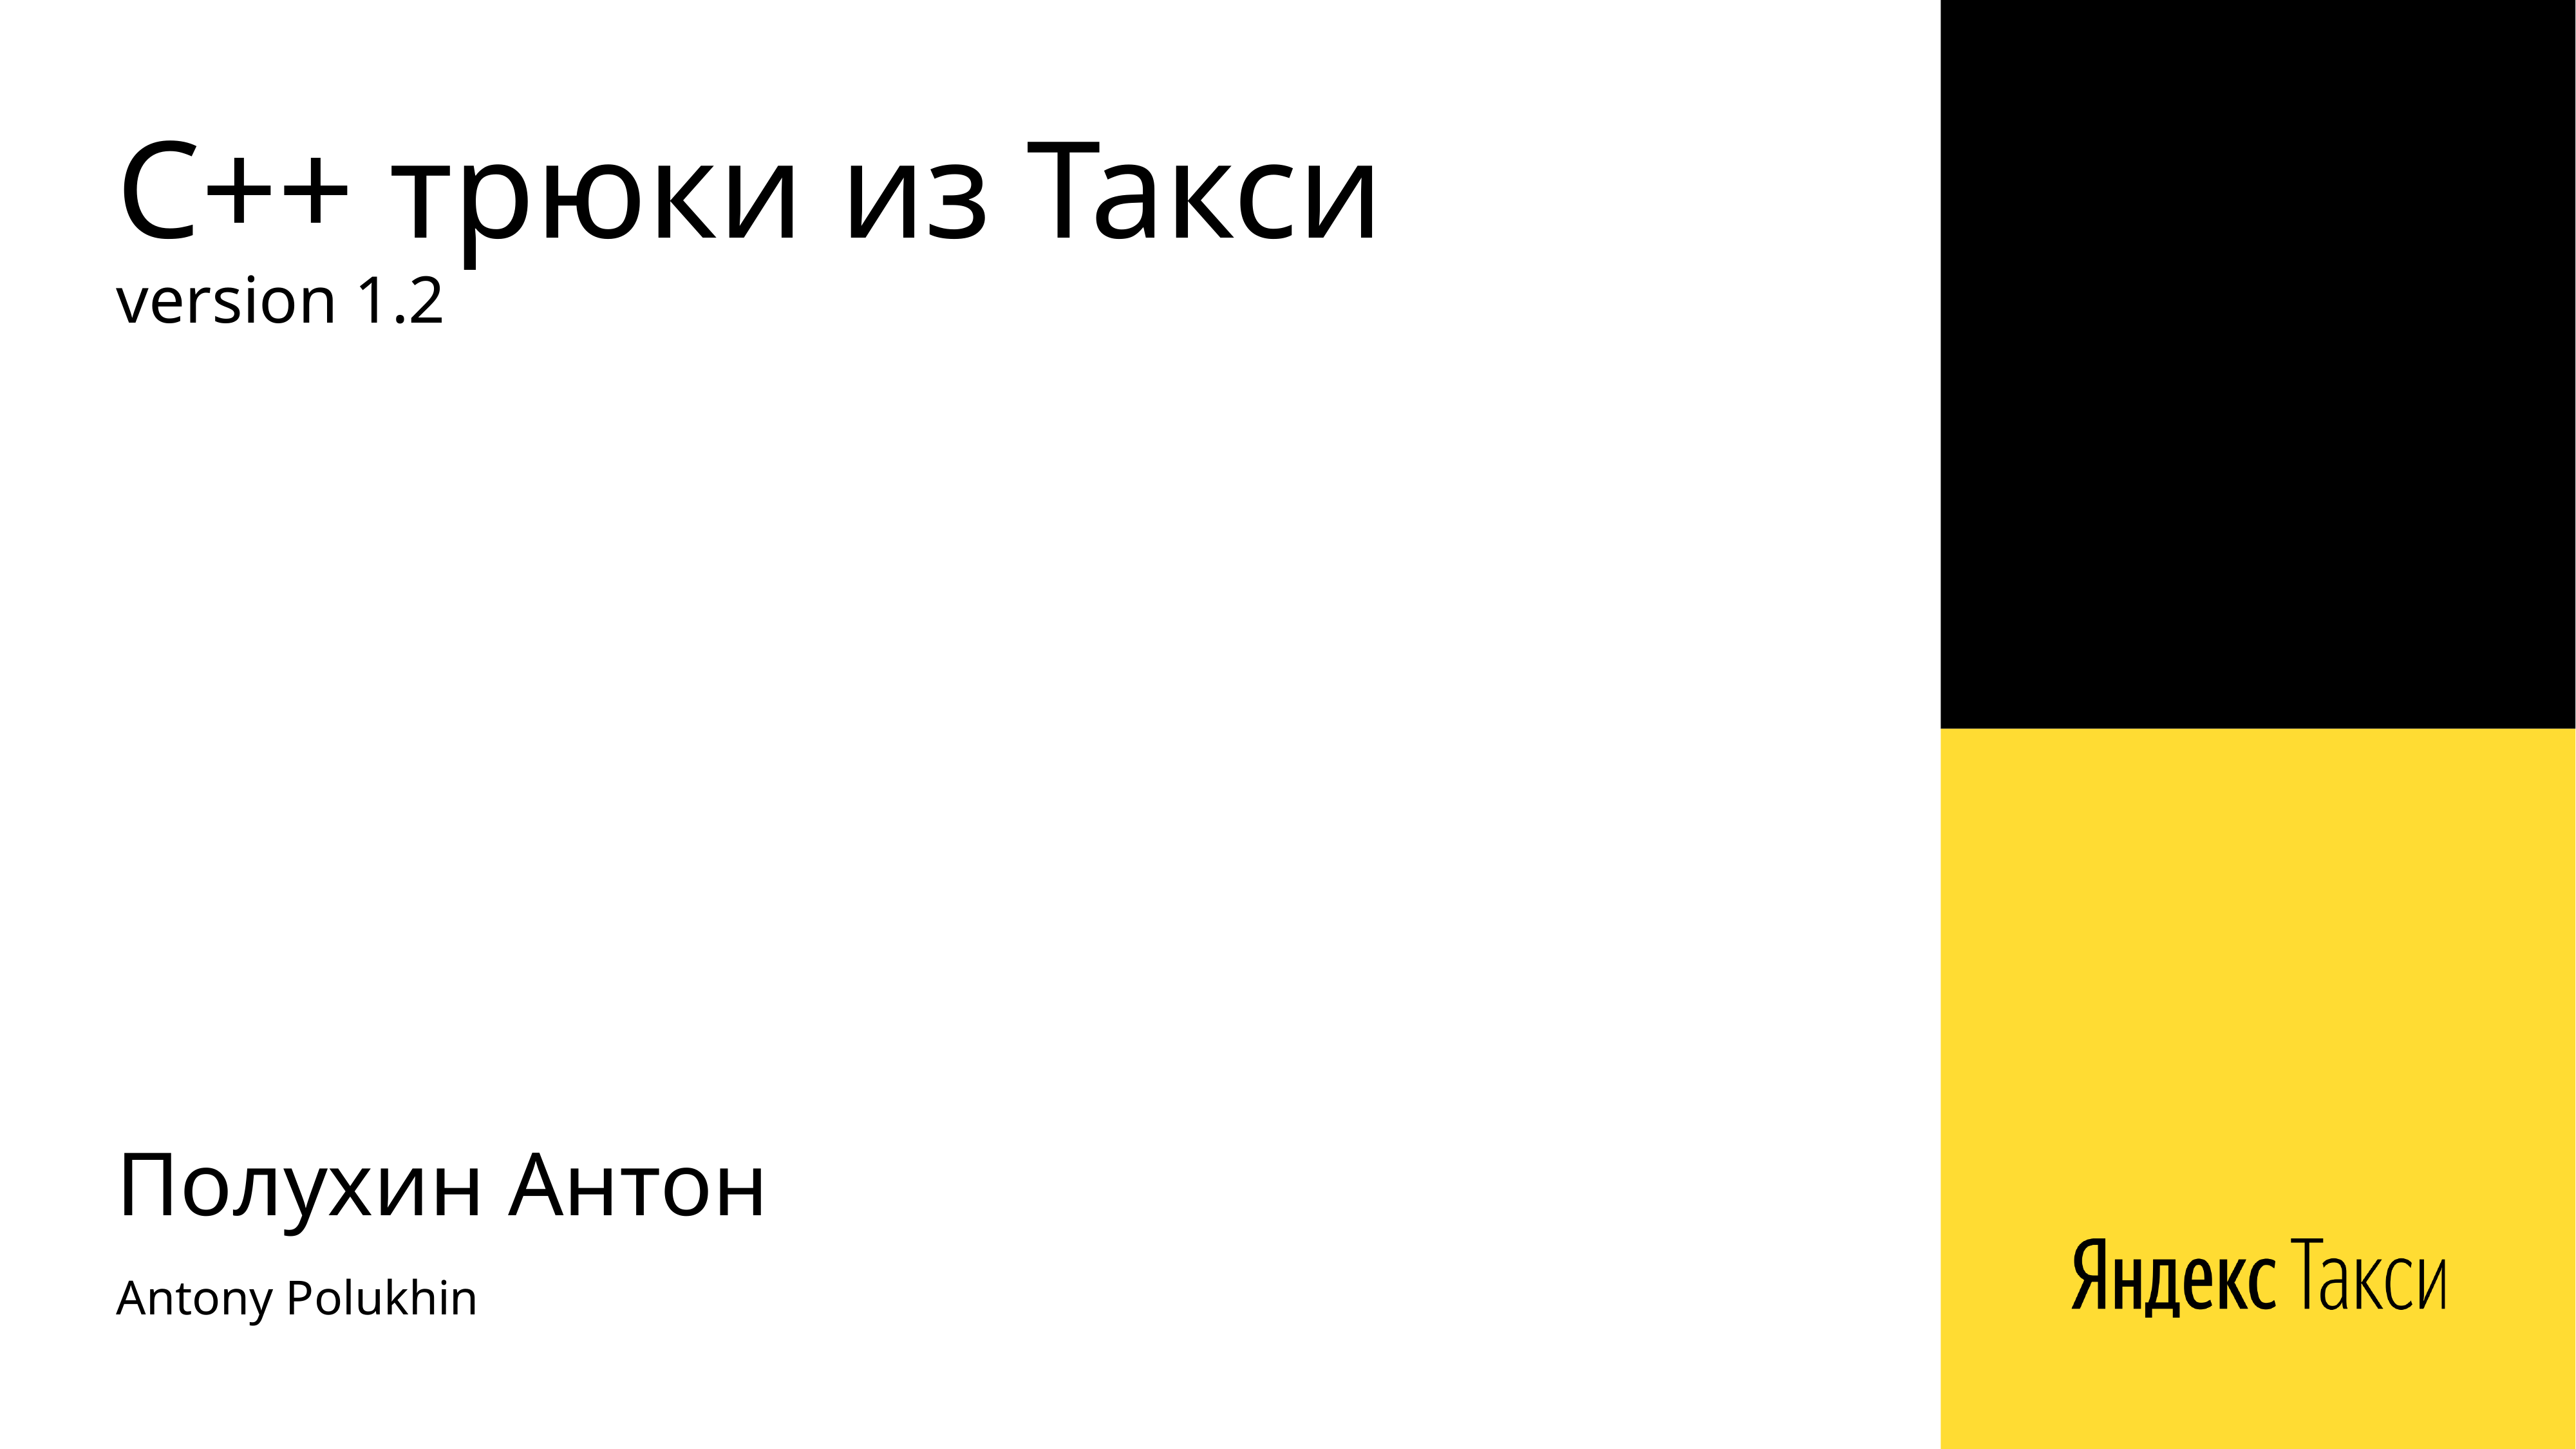

C++ трюки из Такси
version 1.2
Полухин Антон
# Antony Polukhin